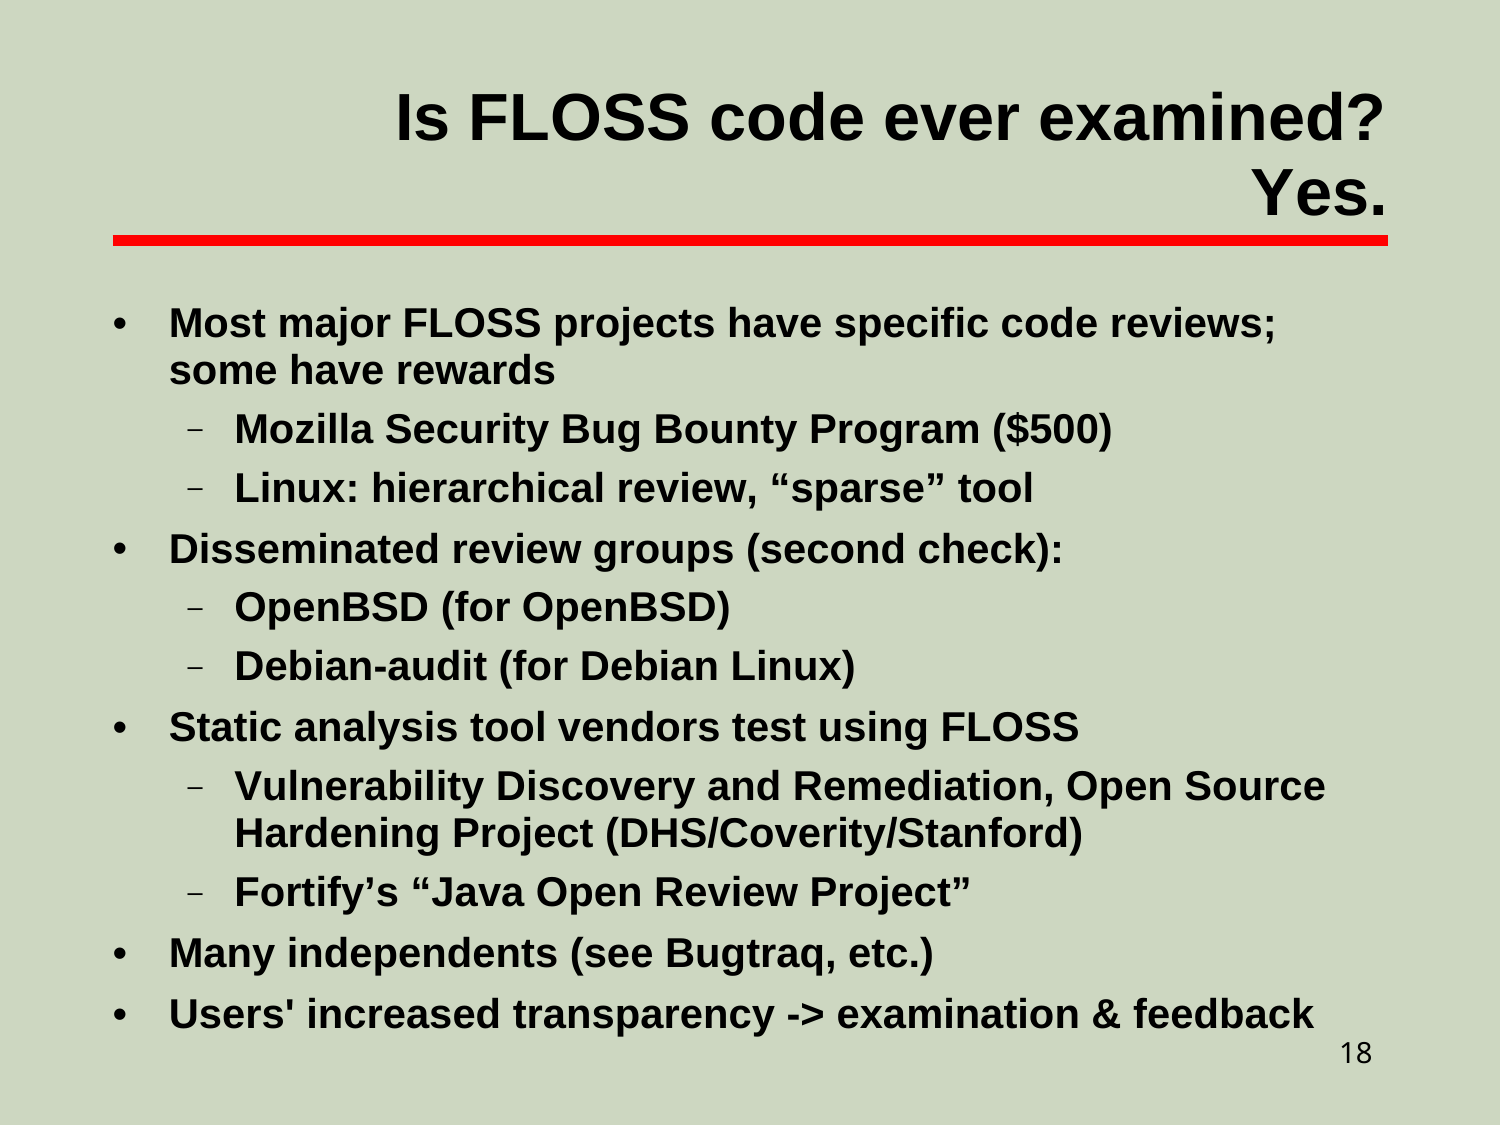

# Is FLOSS code ever examined? Yes.
Most major FLOSS projects have specific code reviews; some have rewards
Mozilla Security Bug Bounty Program ($500)
Linux: hierarchical review, “sparse” tool
Disseminated review groups (second check):
OpenBSD (for OpenBSD)
Debian-audit (for Debian Linux)
Static analysis tool vendors test using FLOSS
Vulnerability Discovery and Remediation, Open Source Hardening Project (DHS/Coverity/Stanford)
Fortify’s “Java Open Review Project”
Many independents (see Bugtraq, etc.)
Users' increased transparency -> examination & feedback